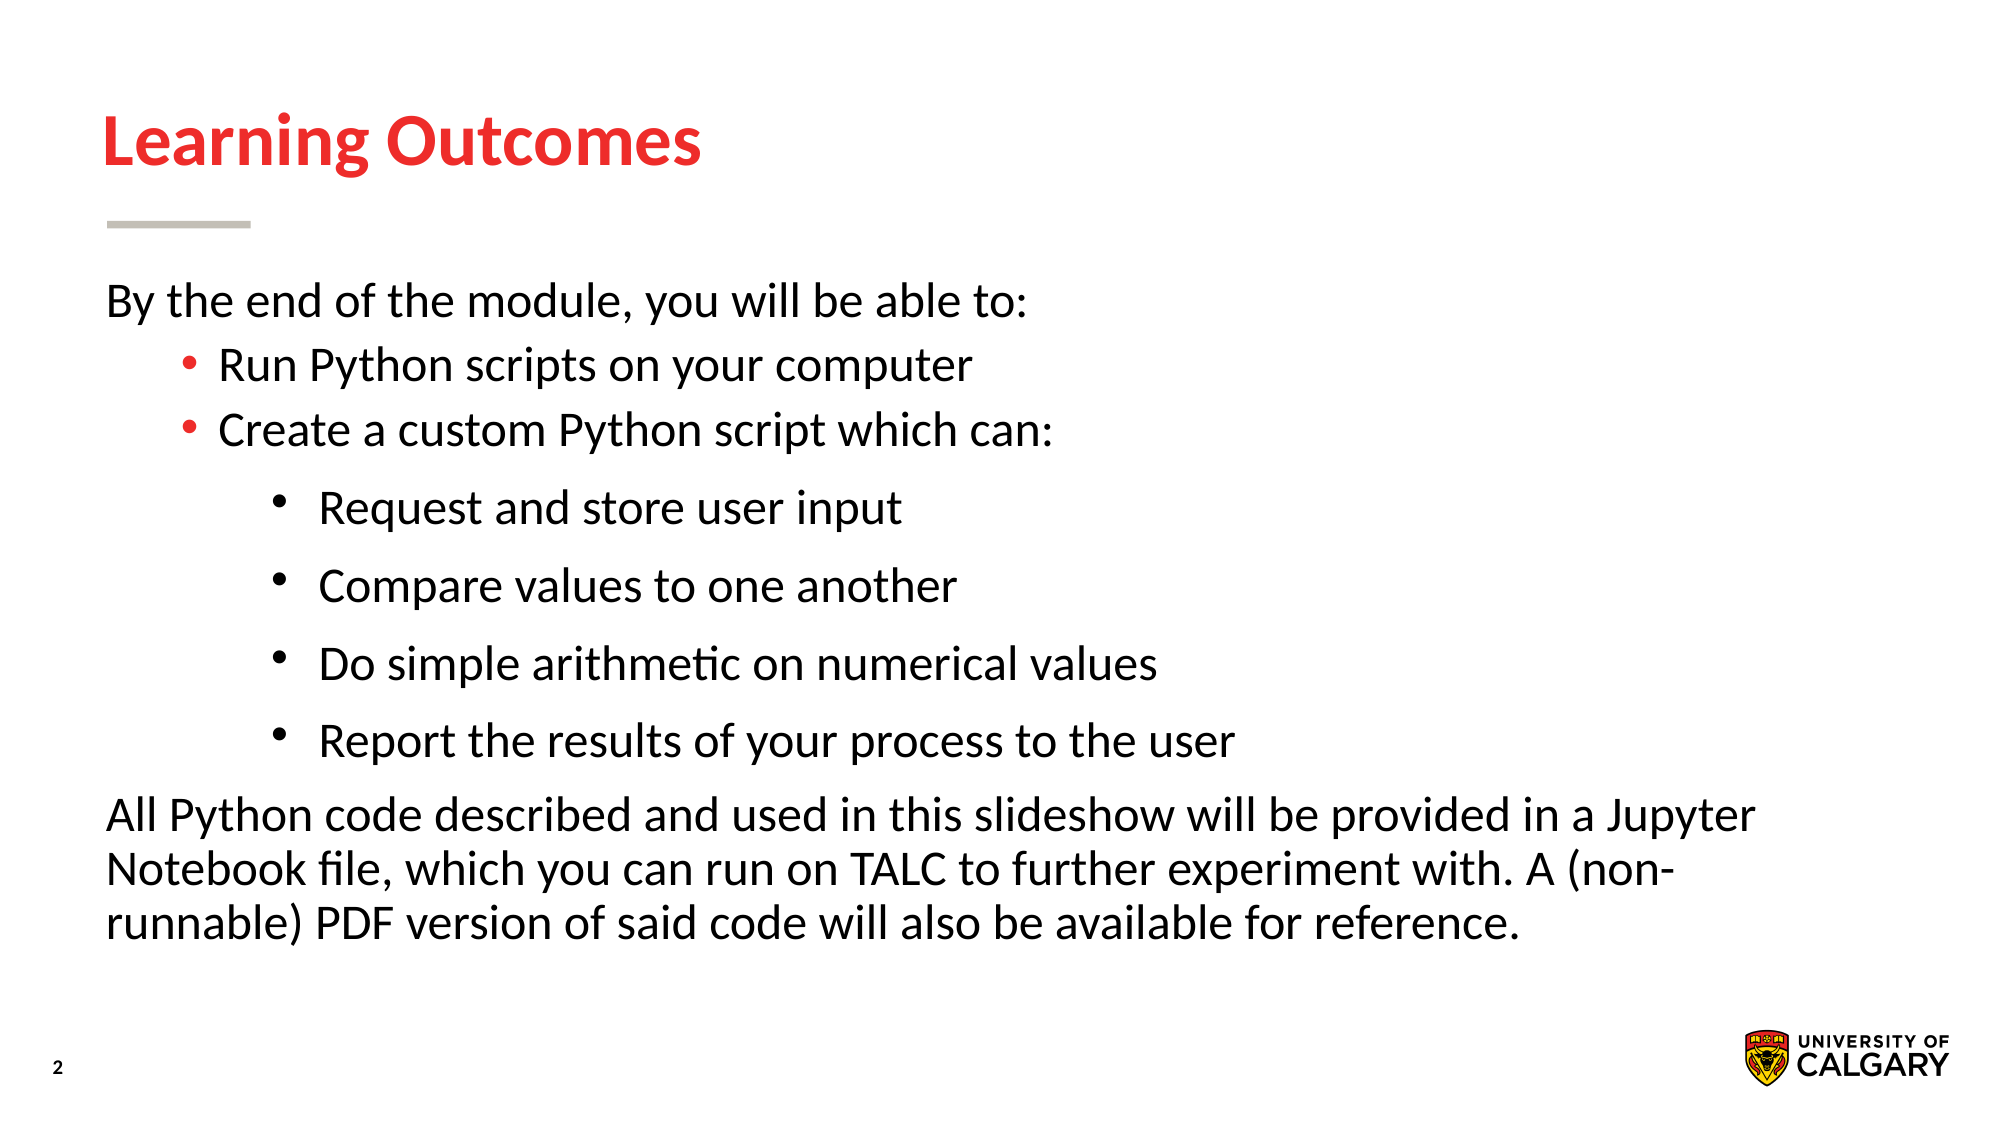

# Learning Outcomes
By the end of the module, you will be able to:
Run Python scripts on your computer
Create a custom Python script which can:
Request and store user input
Compare values to one another
Do simple arithmetic on numerical values
Report the results of your process to the user
All Python code described and used in this slideshow will be provided in a Jupyter Notebook file, which you can run on TALC to further experiment with. A (non-runnable) PDF version of said code will also be available for reference.